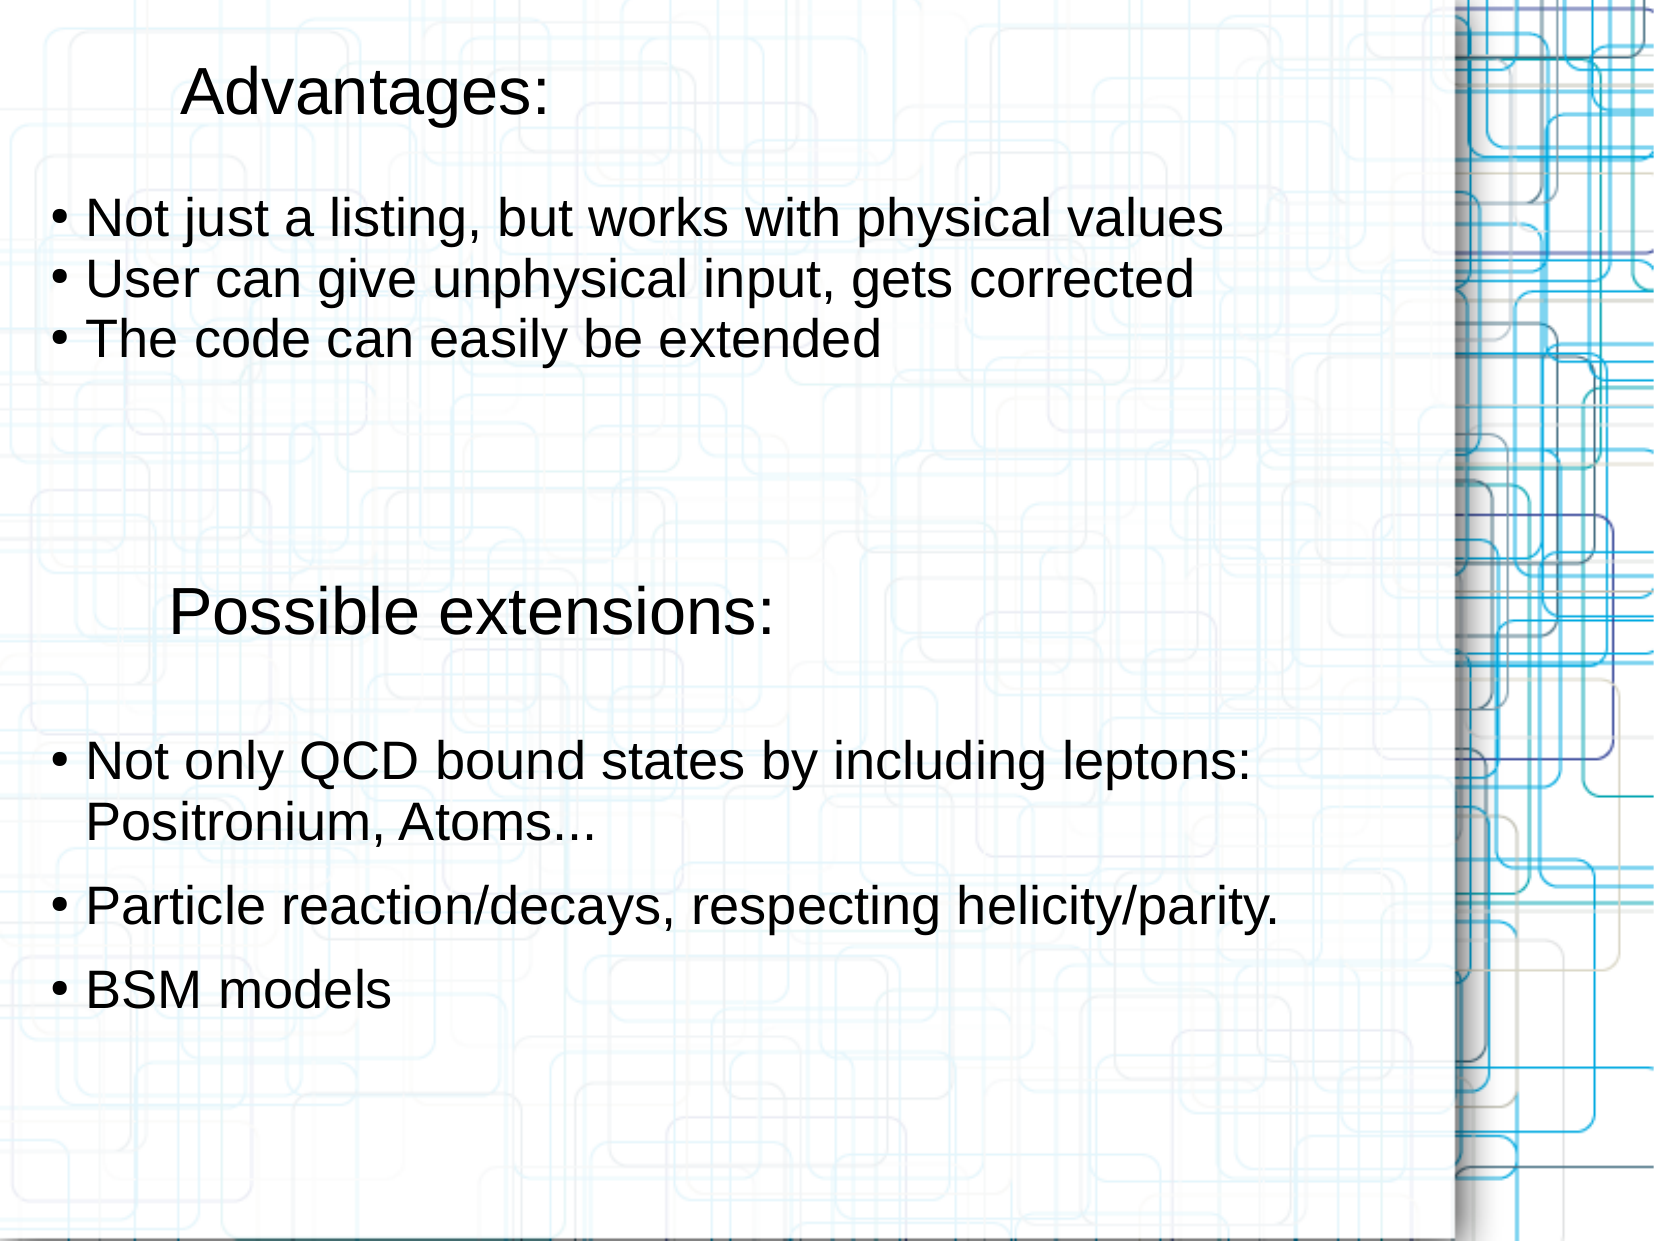

Advantages:
Not just a listing, but works with physical values
User can give unphysical input, gets corrected
The code can easily be extended
Possible extensions:
Not only QCD bound states by including leptons: Positronium, Atoms...
Particle reaction/decays, respecting helicity/parity.
BSM models